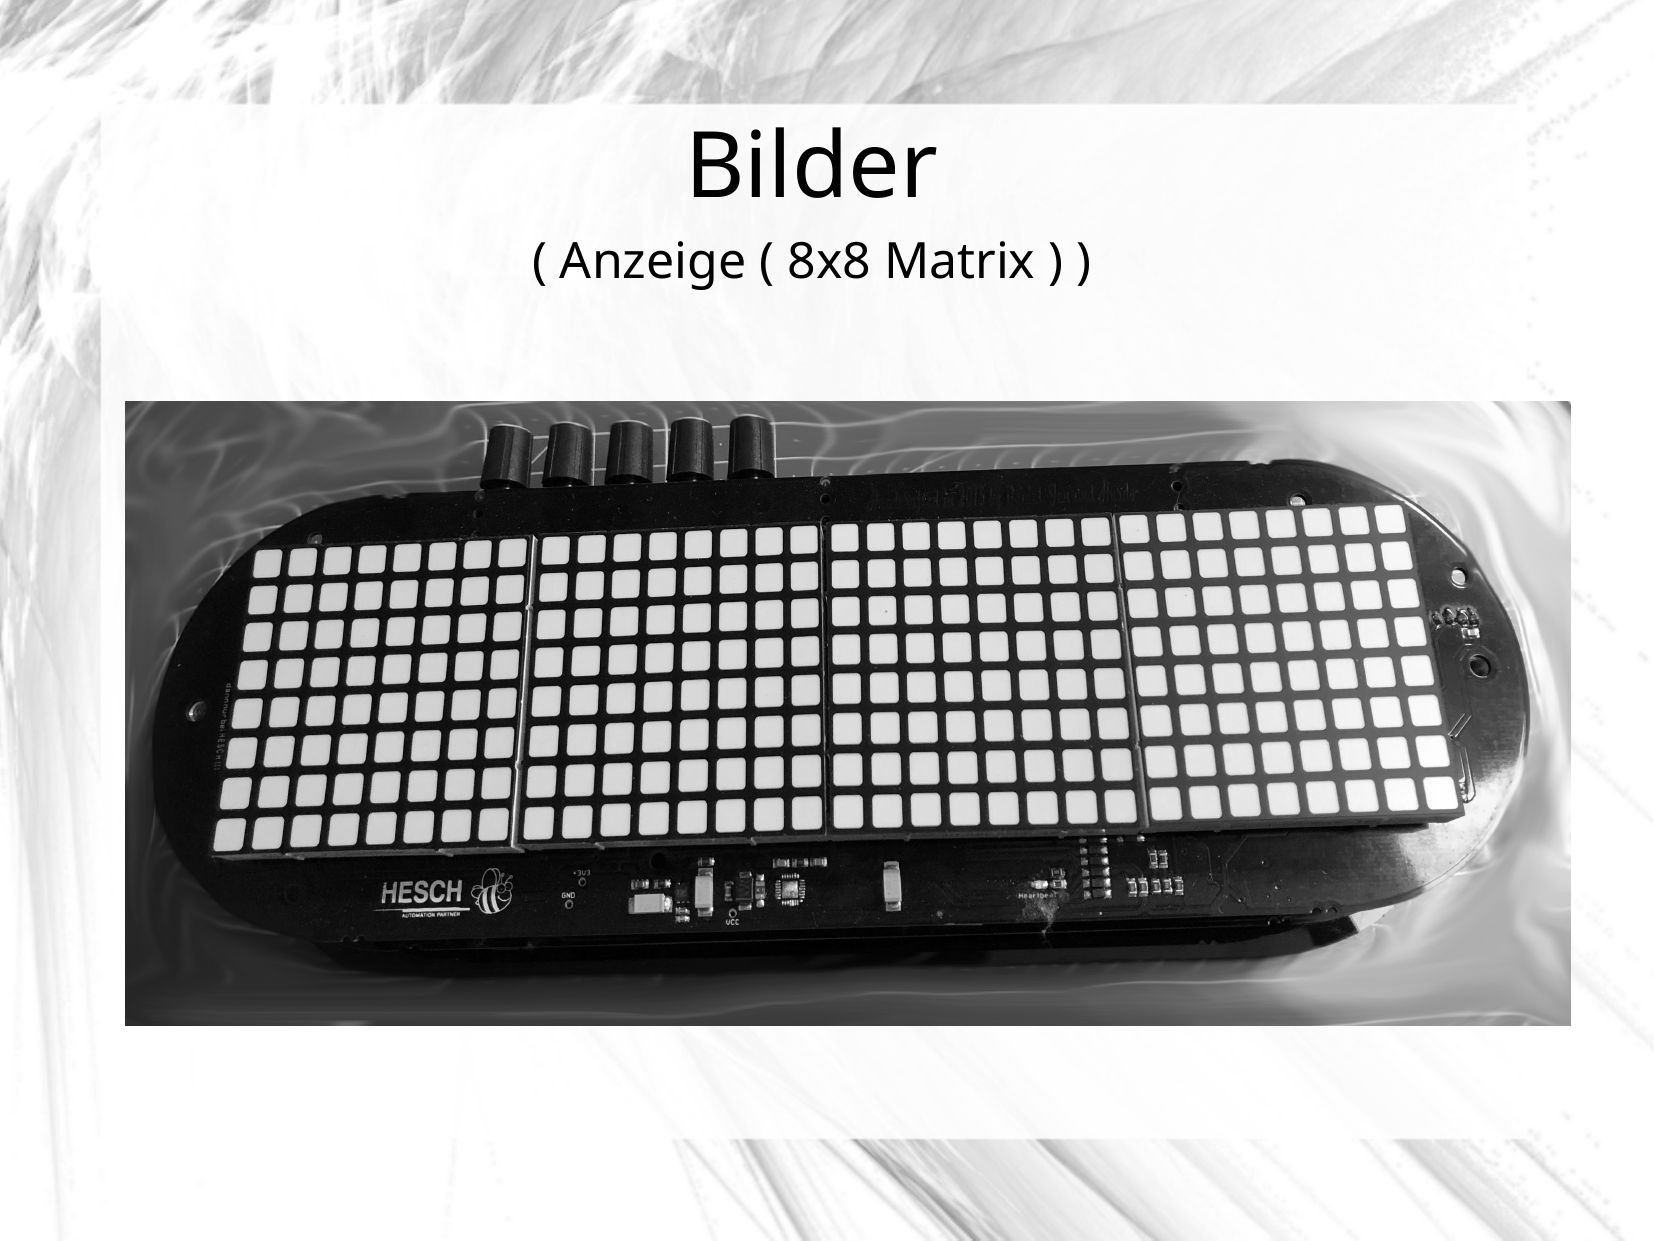

# Bilder ( Anzeige ( 8x8 Matrix ) )